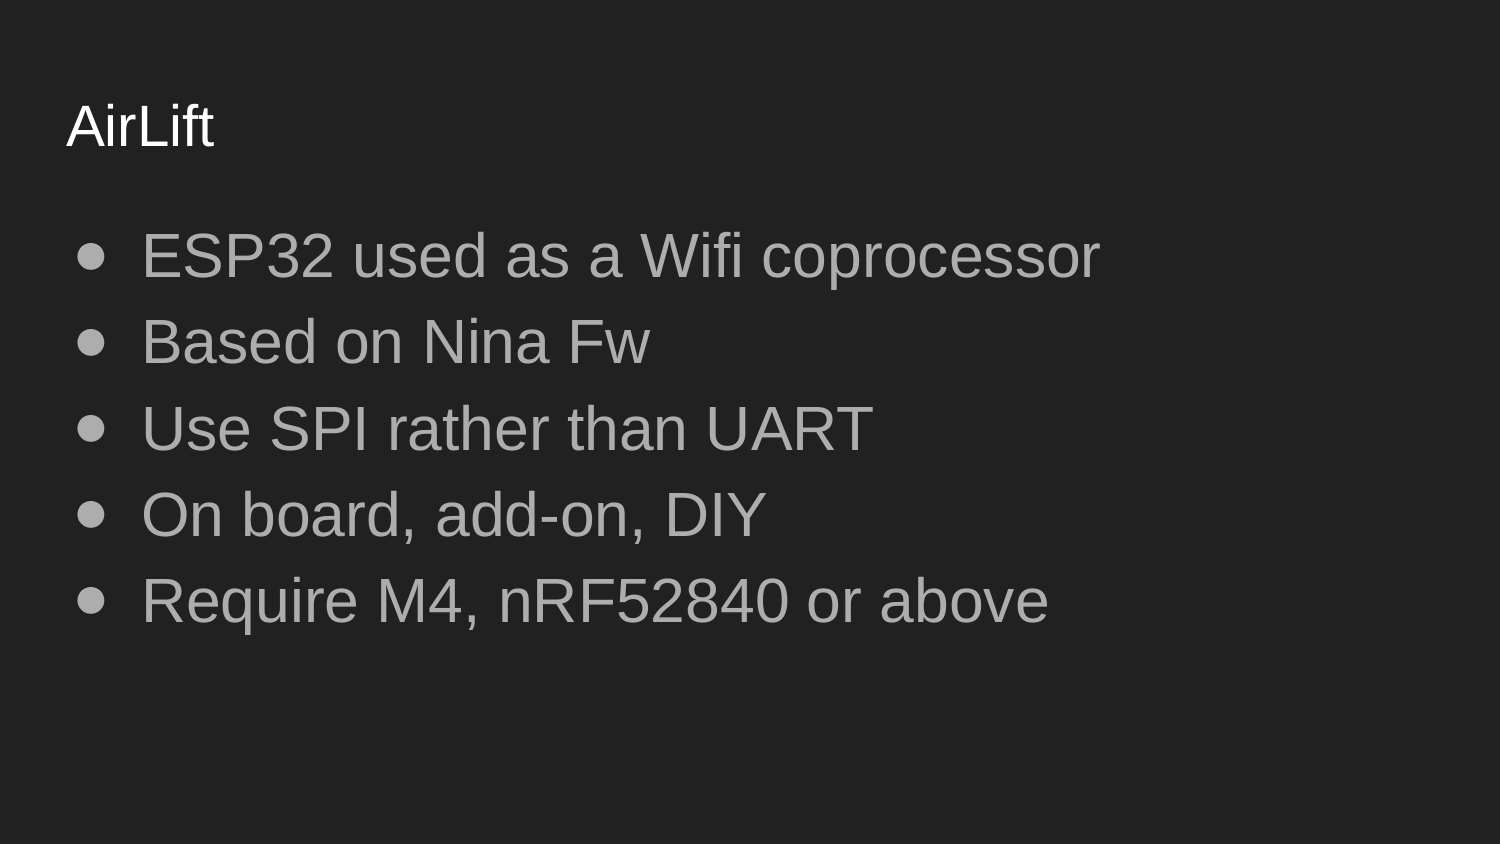

# AirLift
ESP32 used as a Wifi coprocessor
Based on Nina Fw
Use SPI rather than UART
On board, add-on, DIY
Require M4, nRF52840 or above